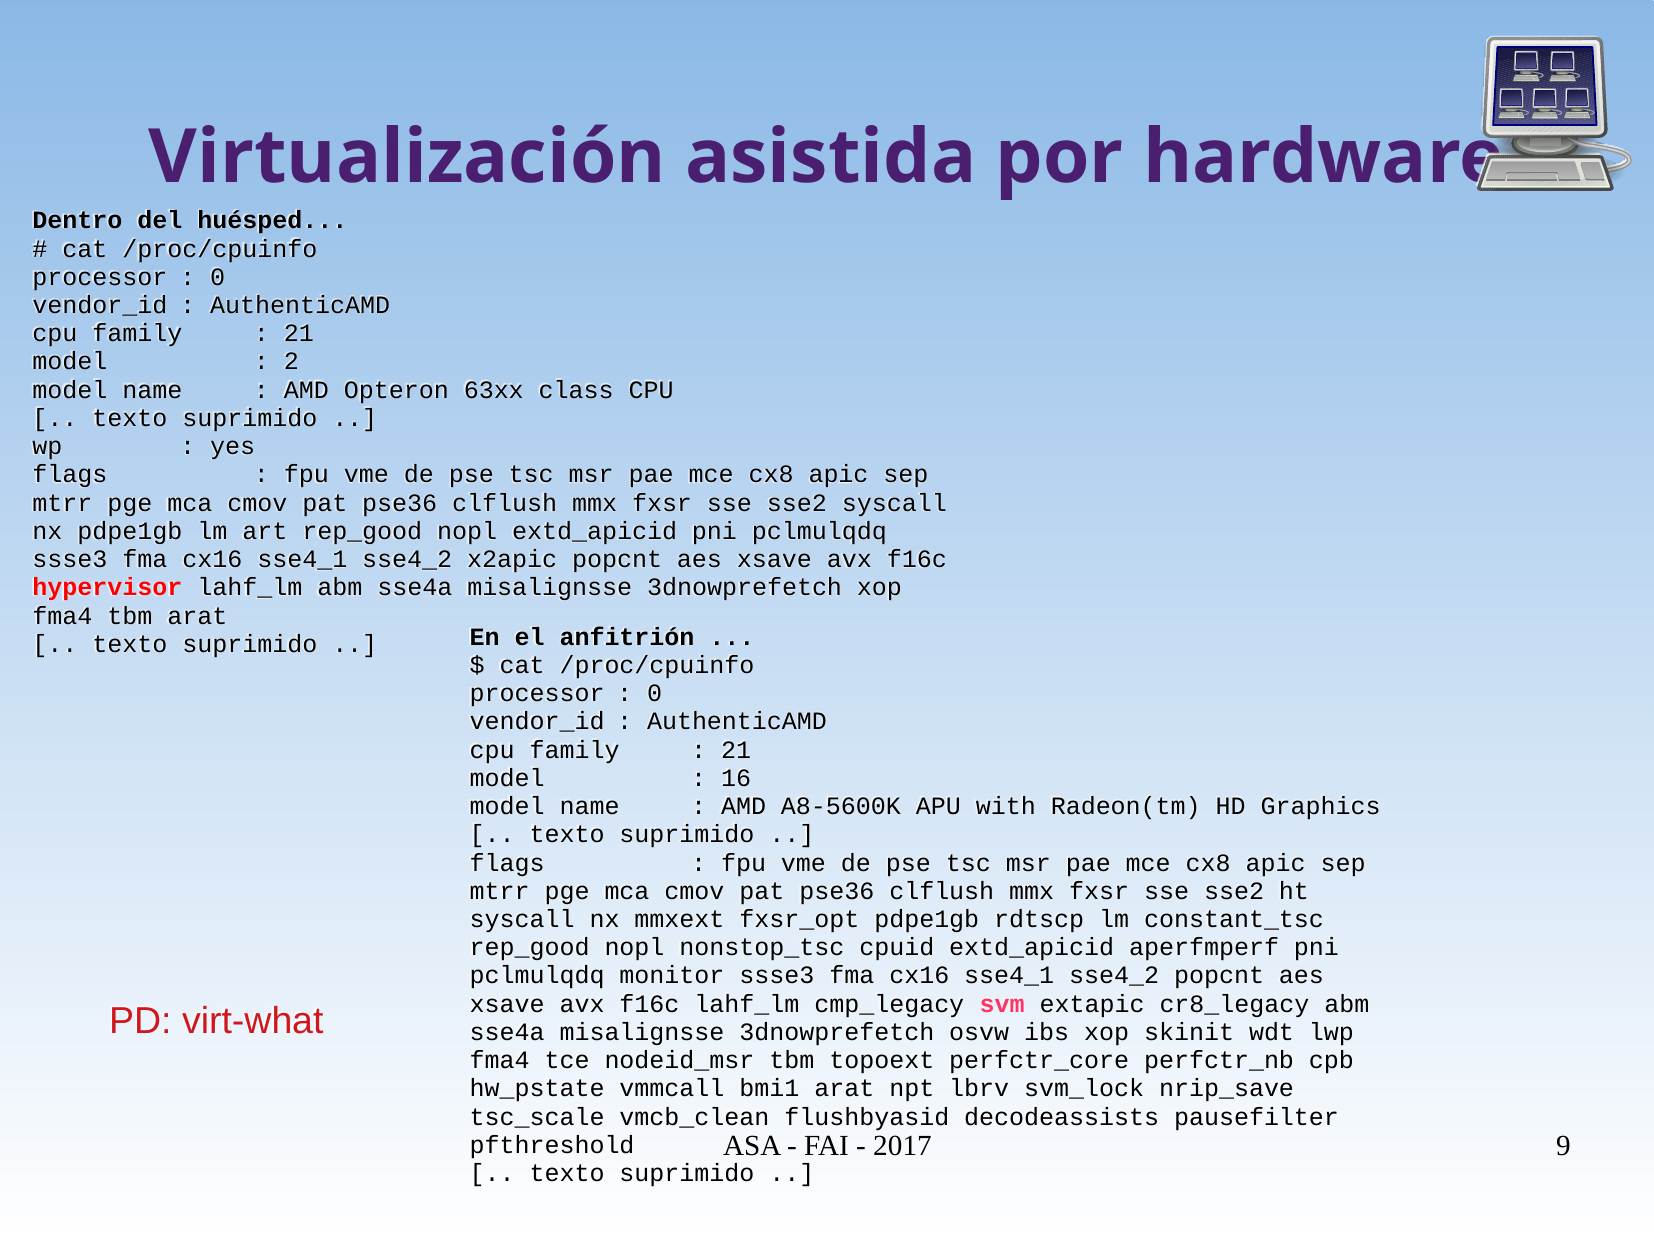

# Virtualización asistida por hardware
Dentro del huésped...
# cat /proc/cpuinfo
processor	: 0
vendor_id	: AuthenticAMD
cpu family	: 21
model		: 2
model name	: AMD Opteron 63xx class CPU
[.. texto suprimido ..]
wp		: yes
flags		: fpu vme de pse tsc msr pae mce cx8 apic sep mtrr pge mca cmov pat pse36 clflush mmx fxsr sse sse2 syscall nx pdpe1gb lm art rep_good nopl extd_apicid pni pclmulqdq ssse3 fma cx16 sse4_1 sse4_2 x2apic popcnt aes xsave avx f16c hypervisor lahf_lm abm sse4a misalignsse 3dnowprefetch xop fma4 tbm arat
[.. texto suprimido ..]
En el anfitrión ...
$ cat /proc/cpuinfo
processor	: 0
vendor_id	: AuthenticAMD
cpu family	: 21
model		: 16
model name	: AMD A8-5600K APU with Radeon(tm) HD Graphics
[.. texto suprimido ..]
flags		: fpu vme de pse tsc msr pae mce cx8 apic sep mtrr pge mca cmov pat pse36 clflush mmx fxsr sse sse2 ht syscall nx mmxext fxsr_opt pdpe1gb rdtscp lm constant_tsc rep_good nopl nonstop_tsc cpuid extd_apicid aperfmperf pni pclmulqdq monitor ssse3 fma cx16 sse4_1 sse4_2 popcnt aes xsave avx f16c lahf_lm cmp_legacy svm extapic cr8_legacy abm sse4a misalignsse 3dnowprefetch osvw ibs xop skinit wdt lwp fma4 tce nodeid_msr tbm topoext perfctr_core perfctr_nb cpb hw_pstate vmmcall bmi1 arat npt lbrv svm_lock nrip_save tsc_scale vmcb_clean flushbyasid decodeassists pausefilter pfthreshold
[.. texto suprimido ..]
PD: virt-what
ASA - FAI - 2017
9